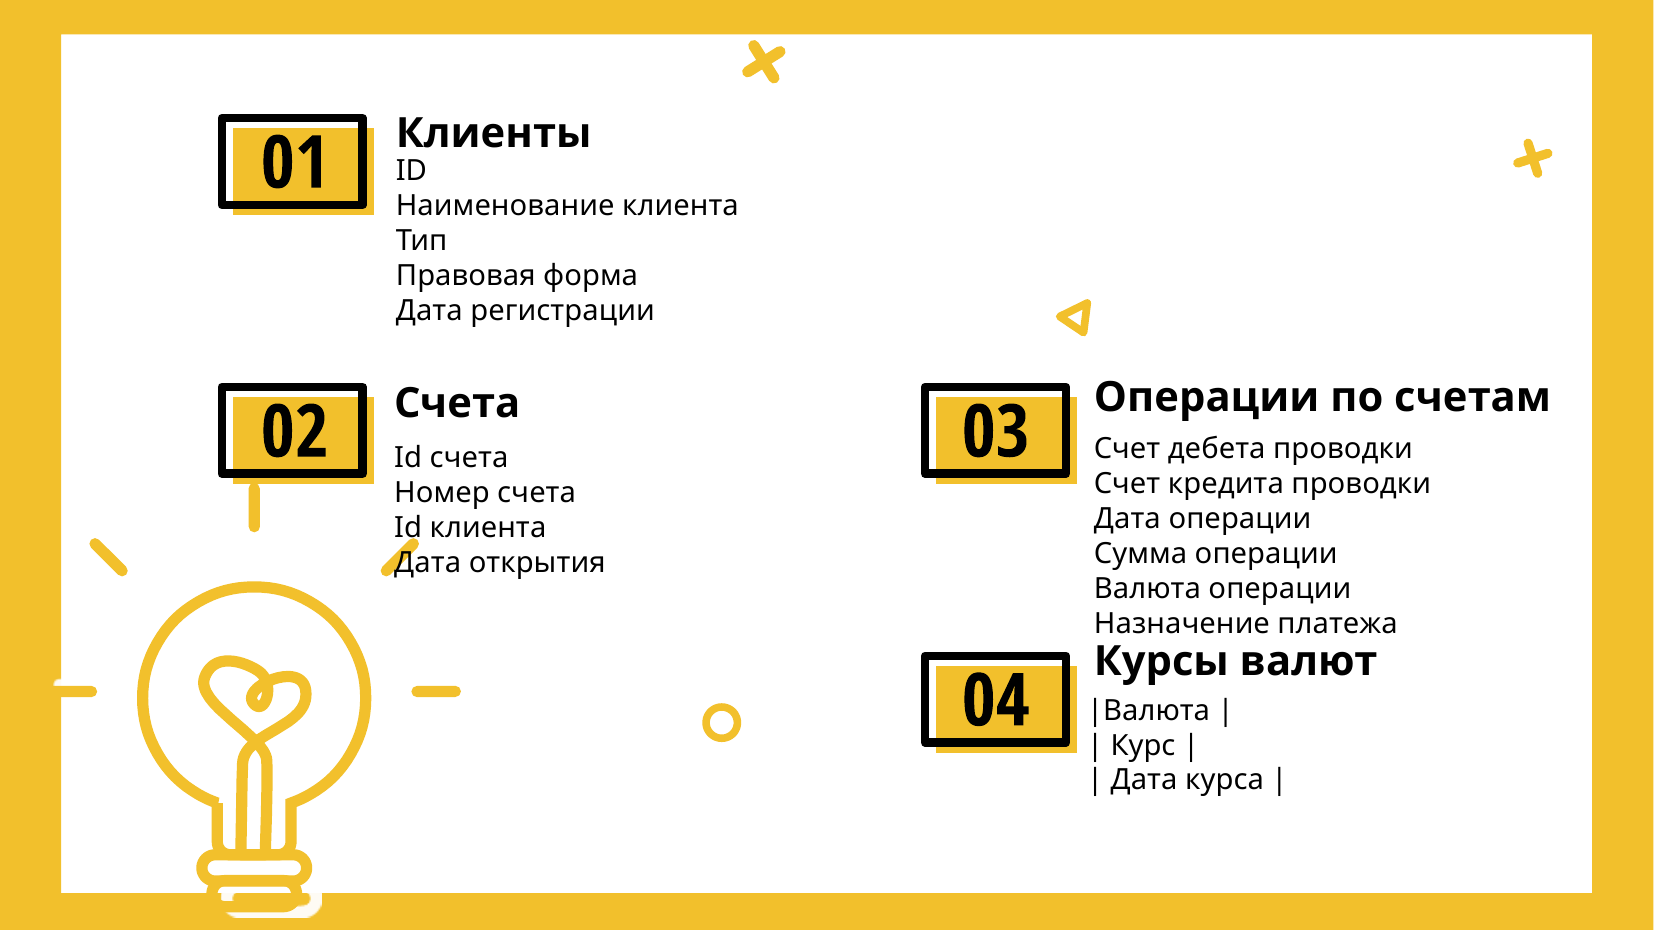

# Клиенты
ID
Наименование клиента
Тип
Правовая форма
Дата регистрации
Операции по счетам
Счета
Счет дебета проводки
Счет кредита проводки
Дата операции
Сумма операции
Валюта операции
Назначение платежа
Id счета
Номер счета
Id клиента
Дата открытия
Курсы валют
|Валюта |
| Курс |
| Дата курса |